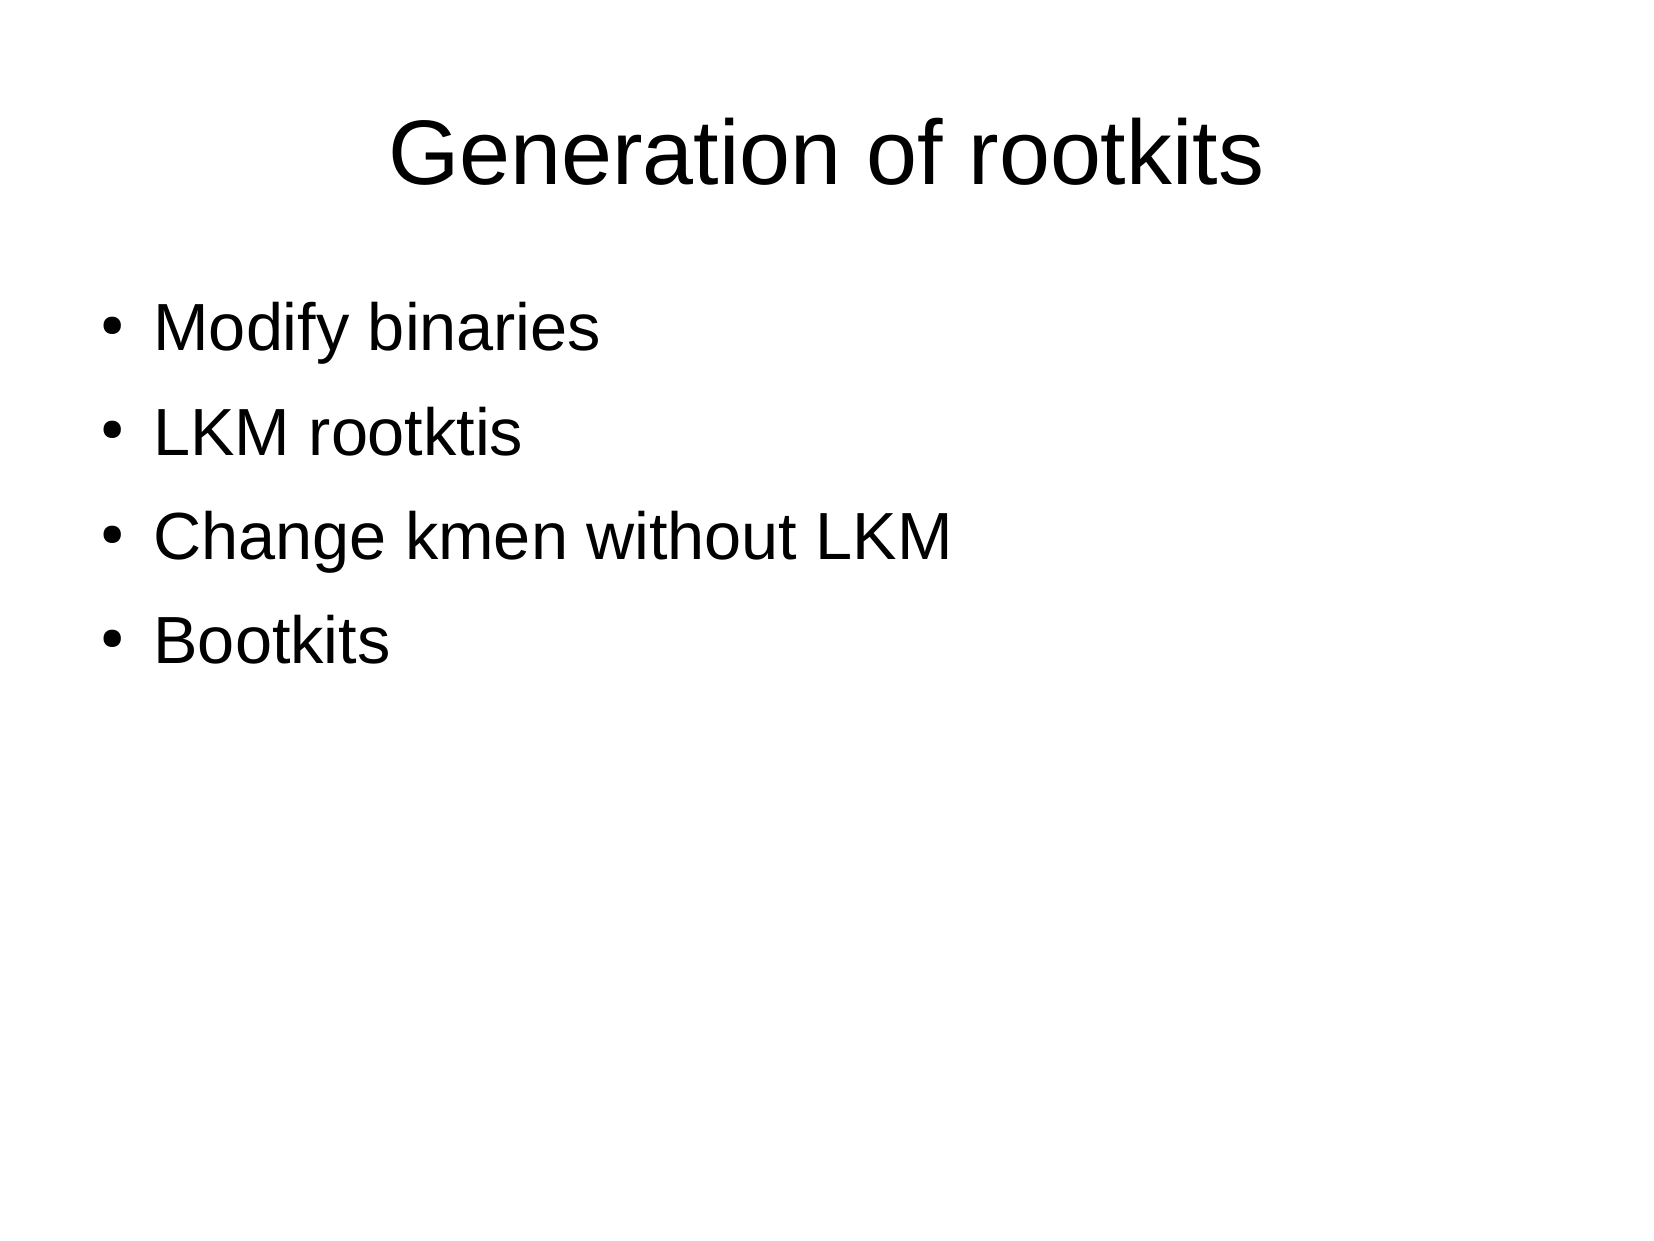

# Generation of rootkits
Modify binaries
LKM rootktis
Change kmen without LKM
Bootkits